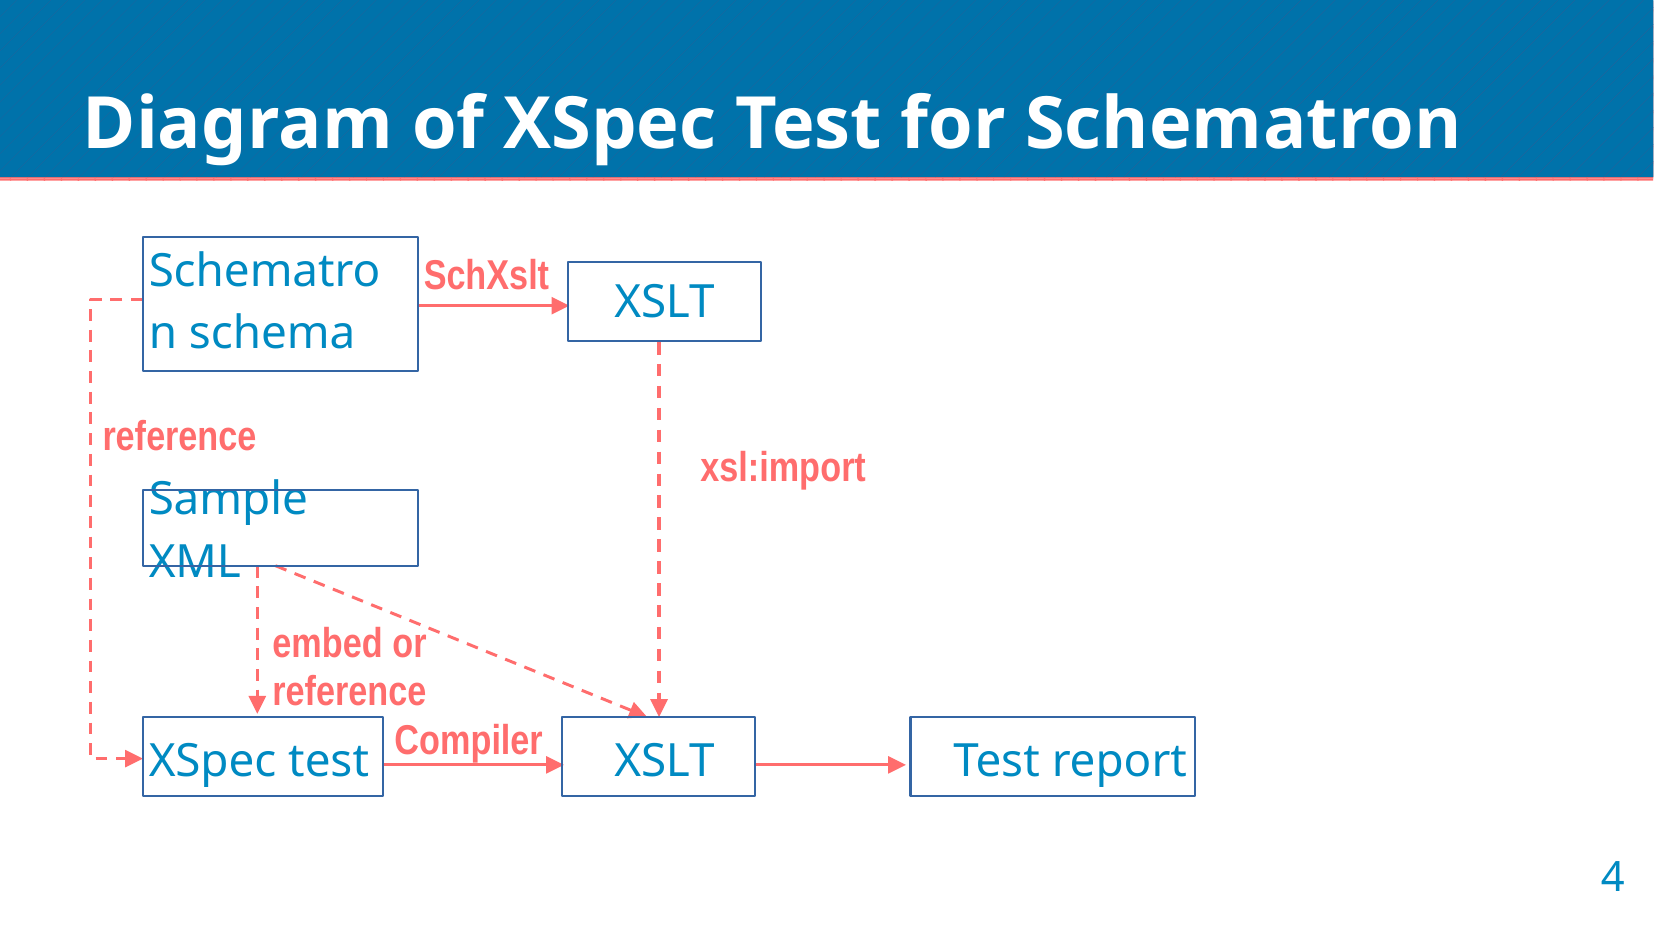

# Diagram of XSpec Test for Schematron
SchXslt
XSLT
Schematron schema
reference
xsl:import
Sample XML
embed or reference
XSpec test
XSLT
Test report
Compiler